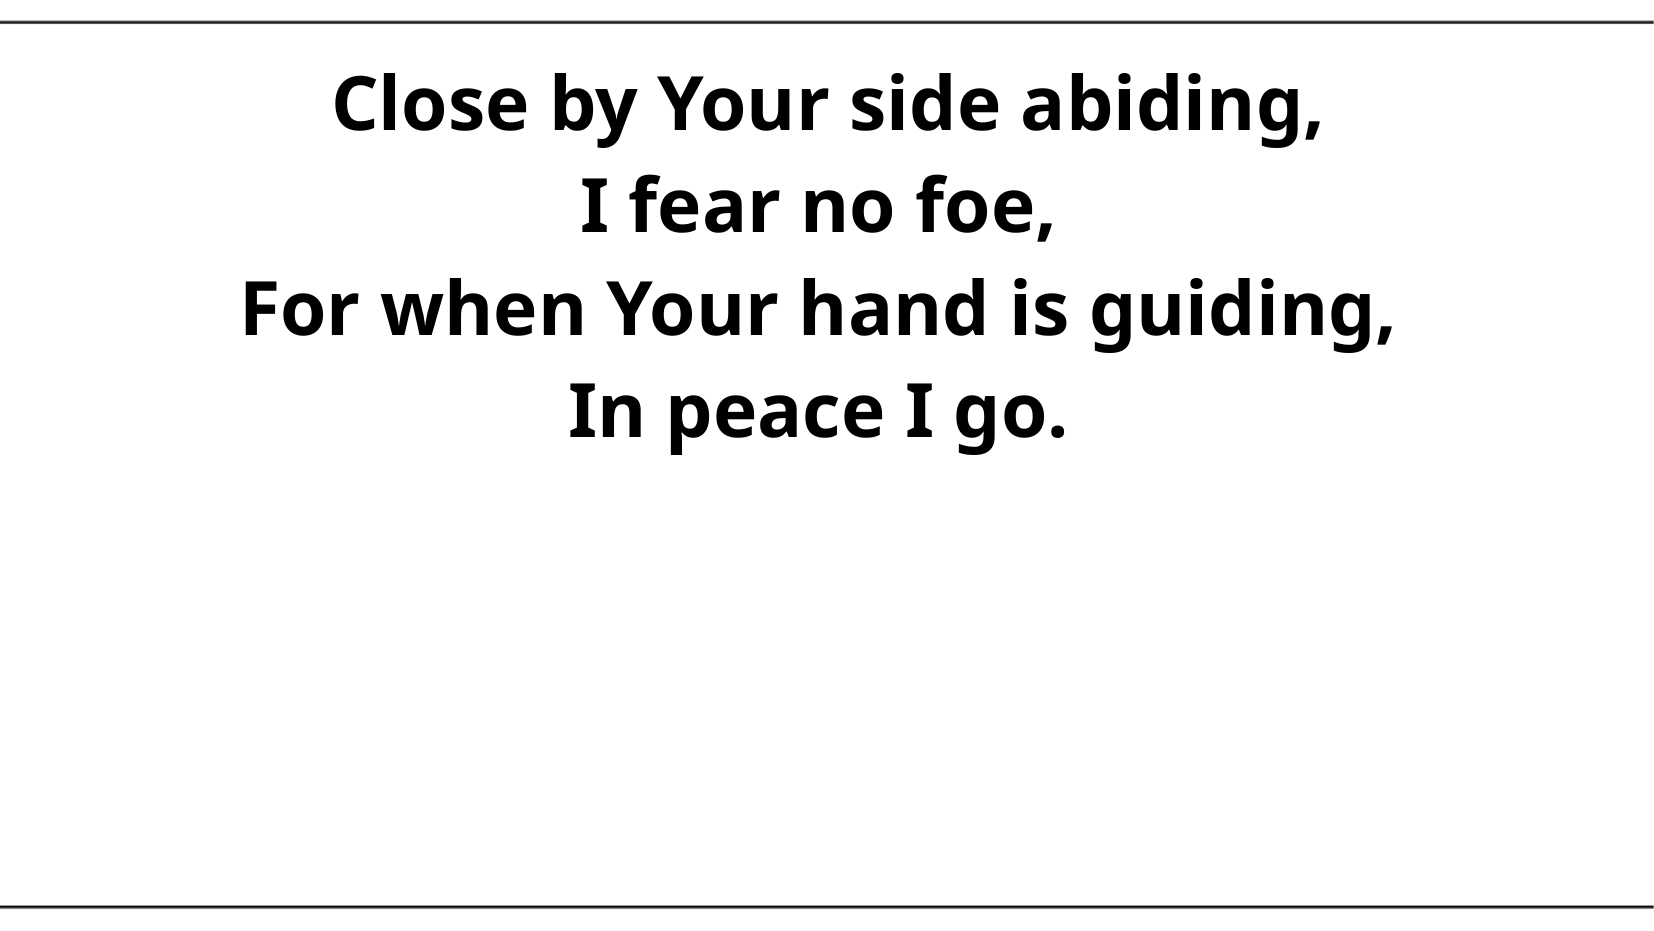

Close by Your side abiding,
I fear no foe,
For when Your hand is guiding,
In peace I go.